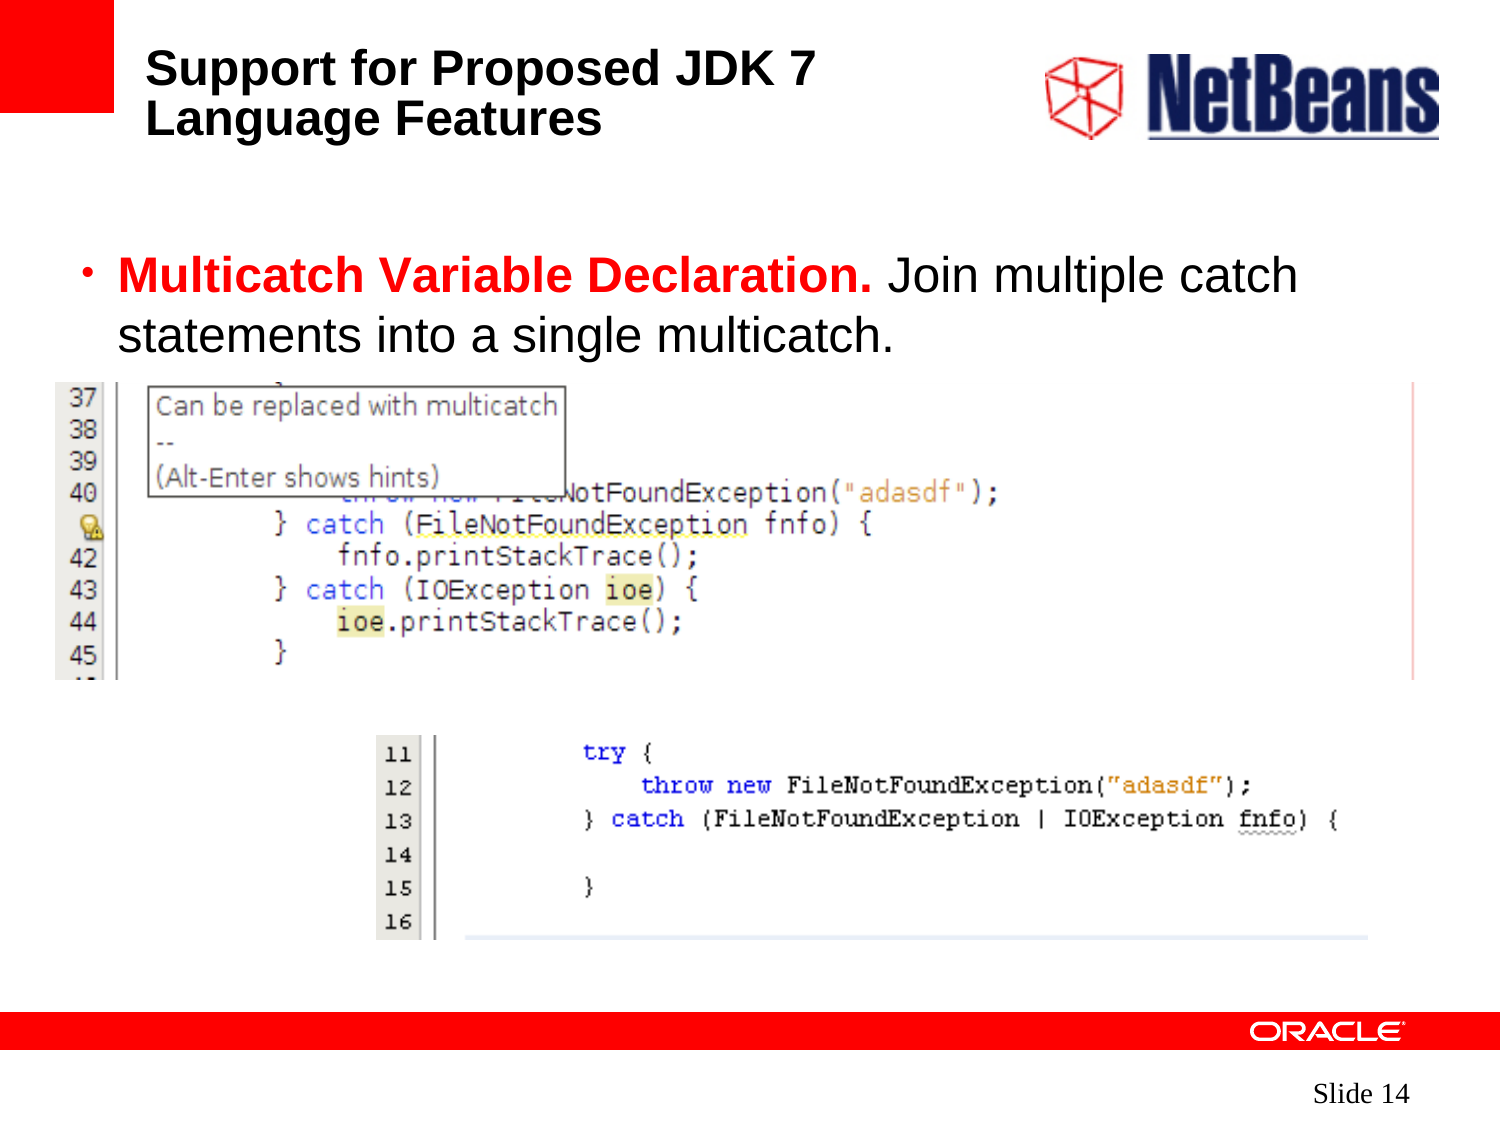

# Support for Proposed JDK 7 Language Features
Multicatch Variable Declaration. Join multiple catch statements into a single multicatch.